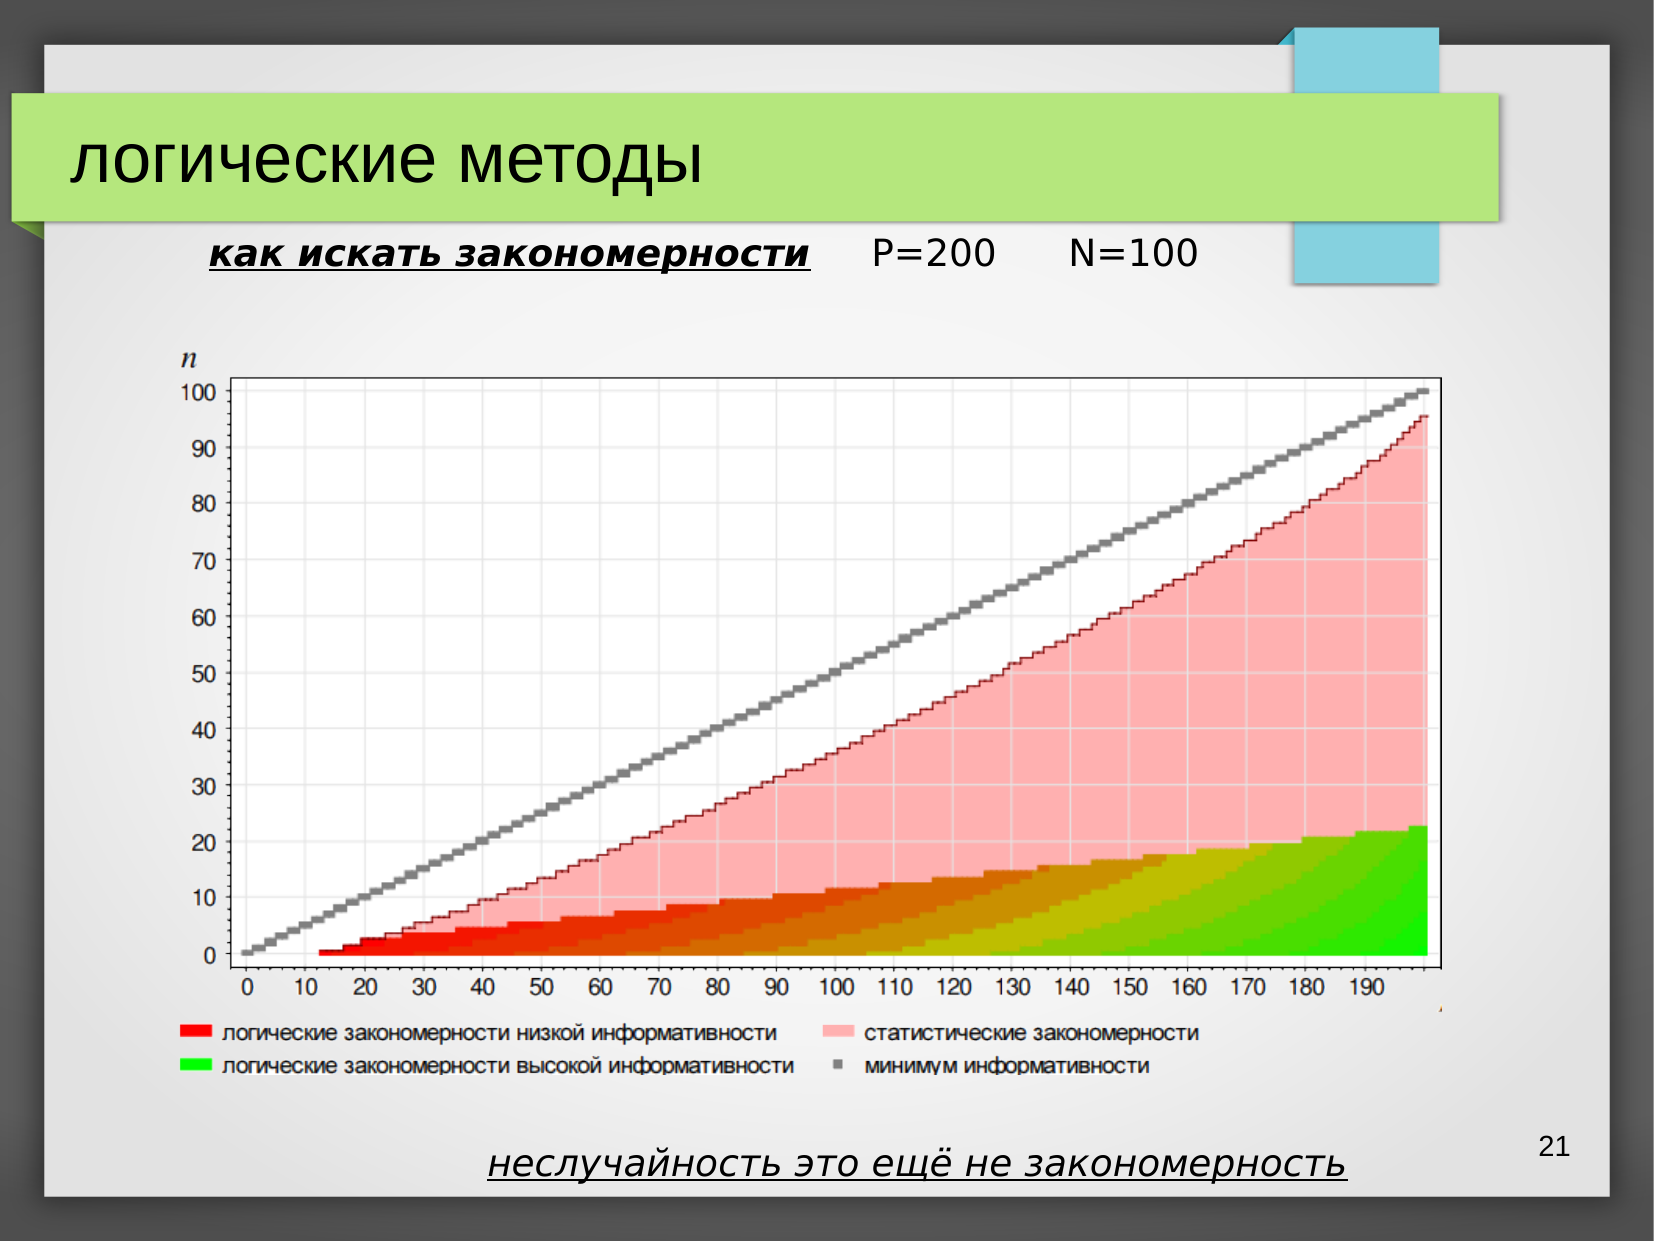

# логические методы
как искать закономерности P=200 N=100
21
неслучайность это ещё не закономерность